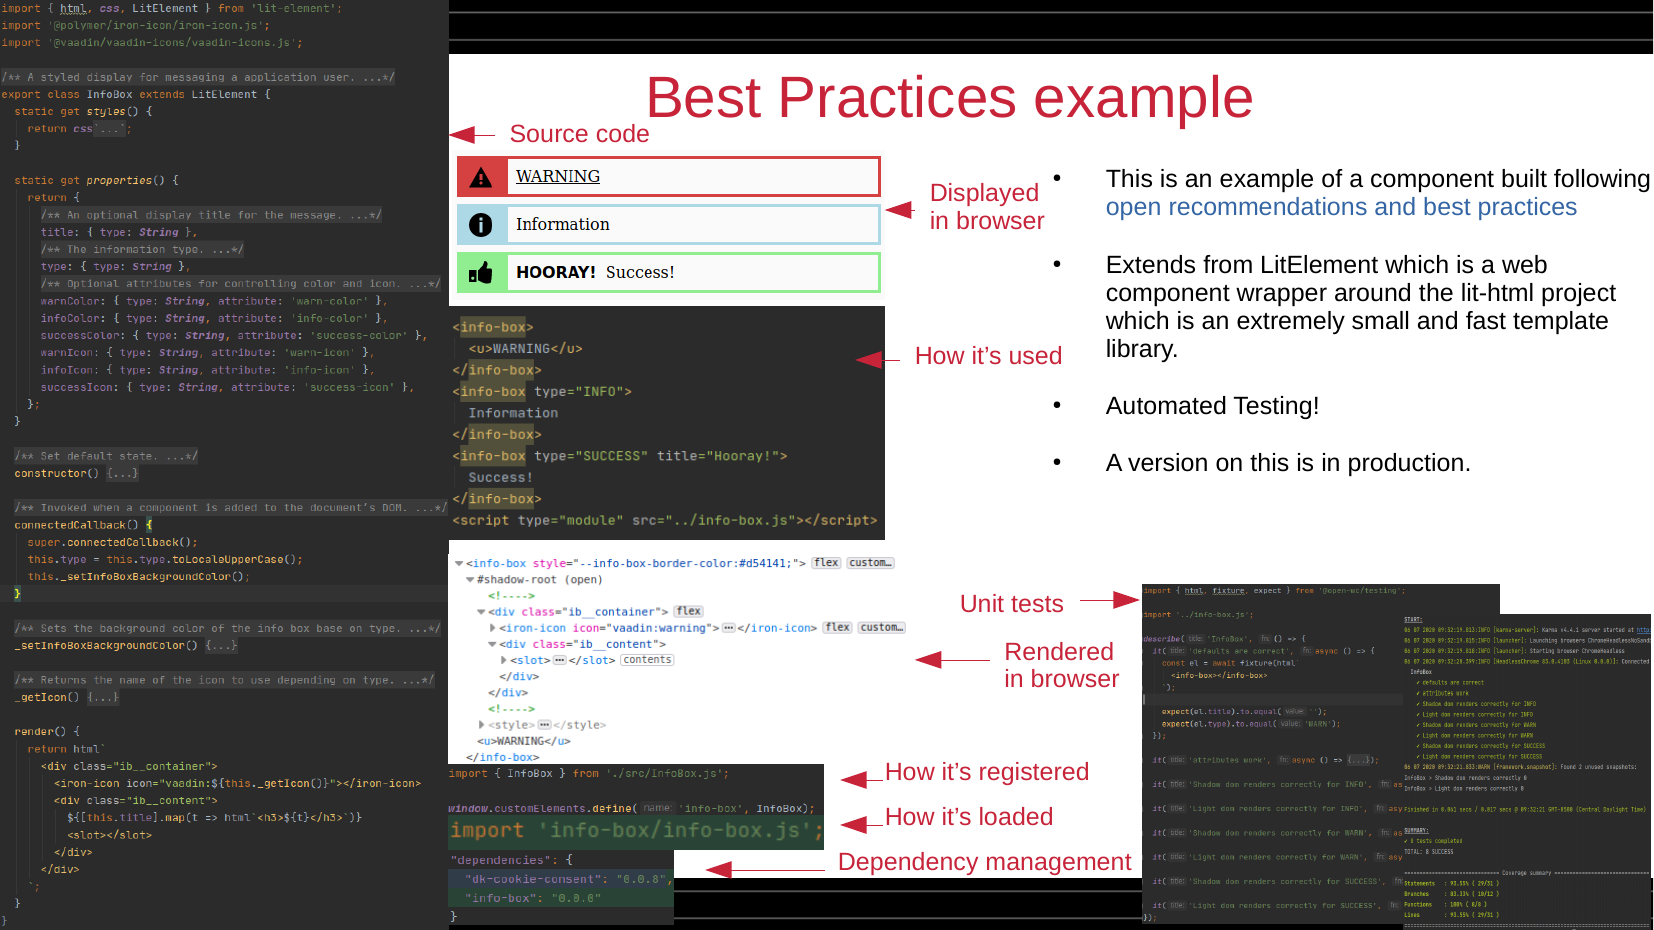

# Best Practices example
Source code
This is an example of a component built following open recommendations and best practices
Extends from LitElement which is a web component wrapper around the lit-html project which is an extremely small and fast template library.
Automated Testing!
A version on this is in production.
Displayed in browser
How it’s used
Unit tests
Rendered in browser
How it’s registered
How it’s loaded
Dependency management